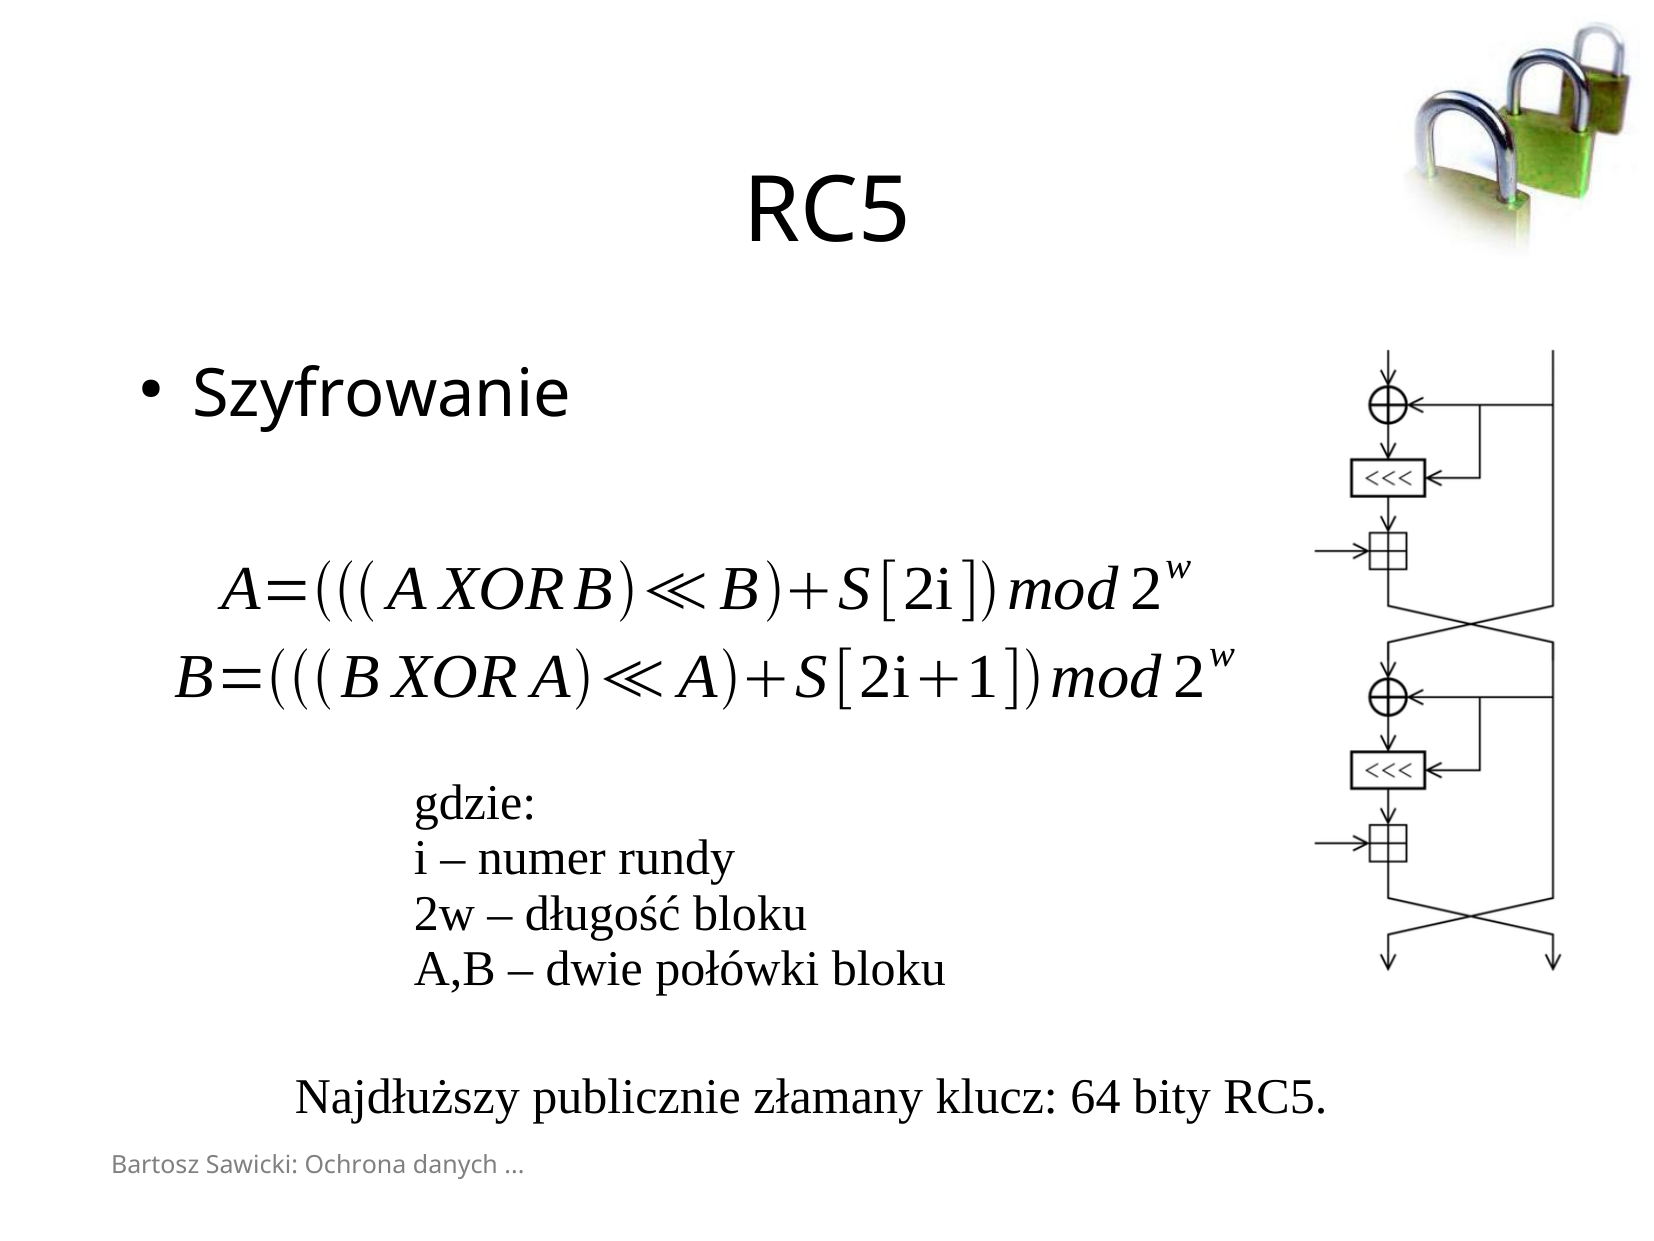

# RC5
Szyfrowanie
gdzie:
i – numer rundy
2w – długość bloku
A,B – dwie połówki bloku
Najdłuższy publicznie złamany klucz: 64 bity RC5.